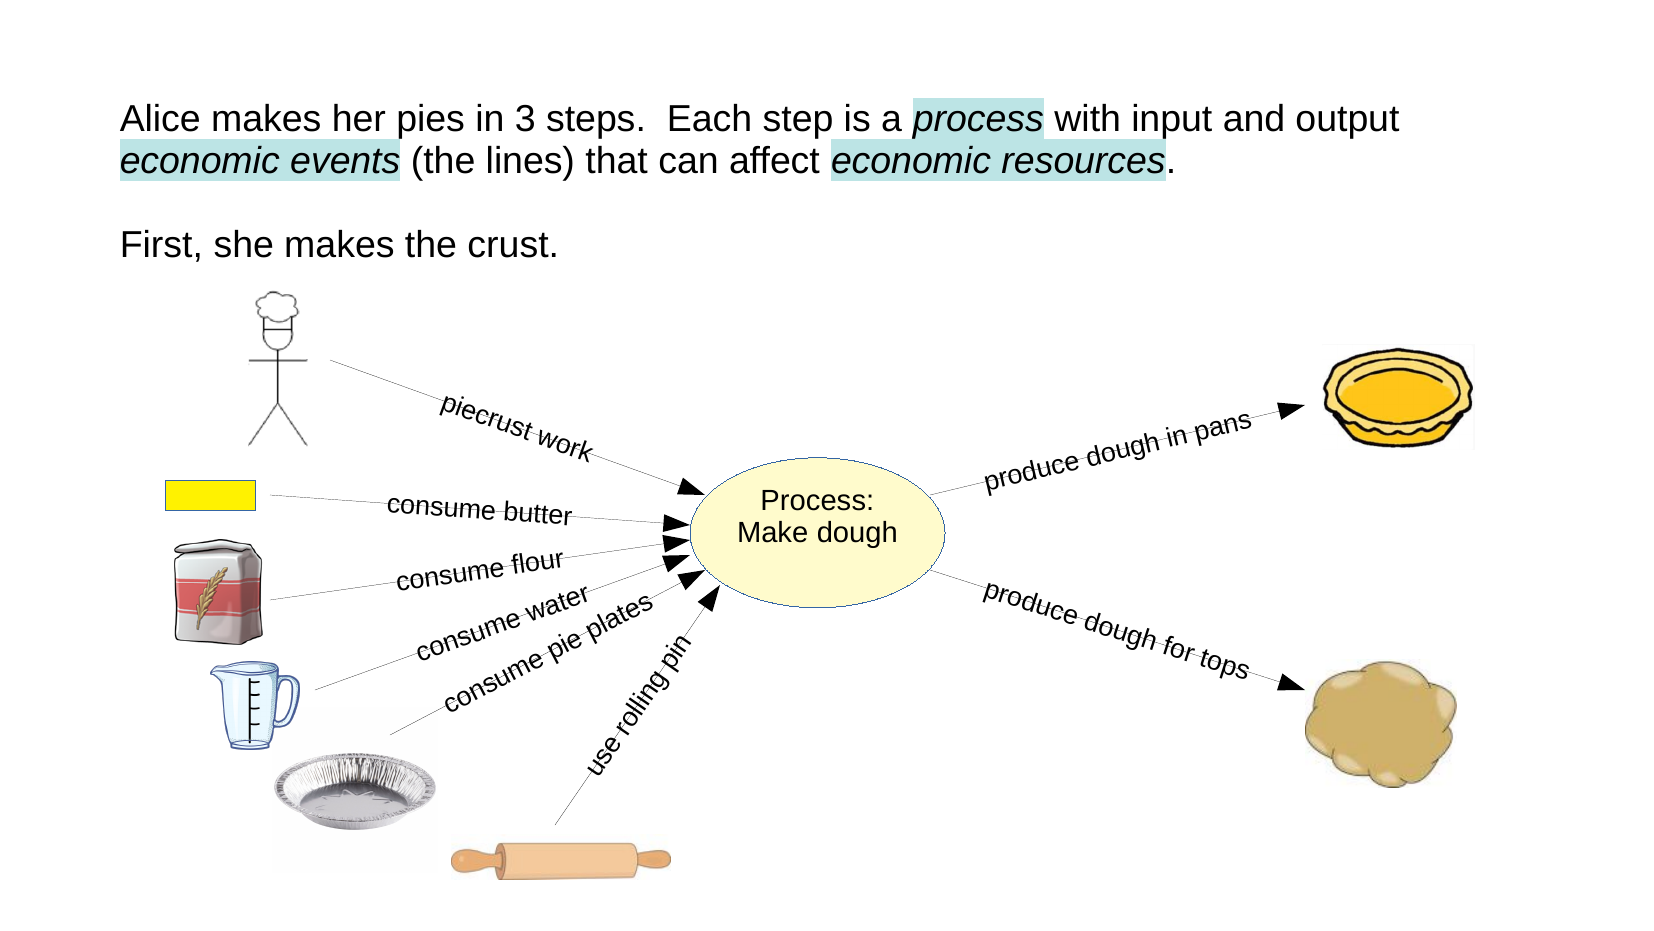

Alice makes her pies in 3 steps. Each step is a process with input and output economic events (the lines) that can affect economic resources.
First, she makes the crust.
piecrust work
produce dough in pans
Process:
Make dough
consume butter
consume flour
consume water
consume pie plates
produce dough for tops
use rolling pin